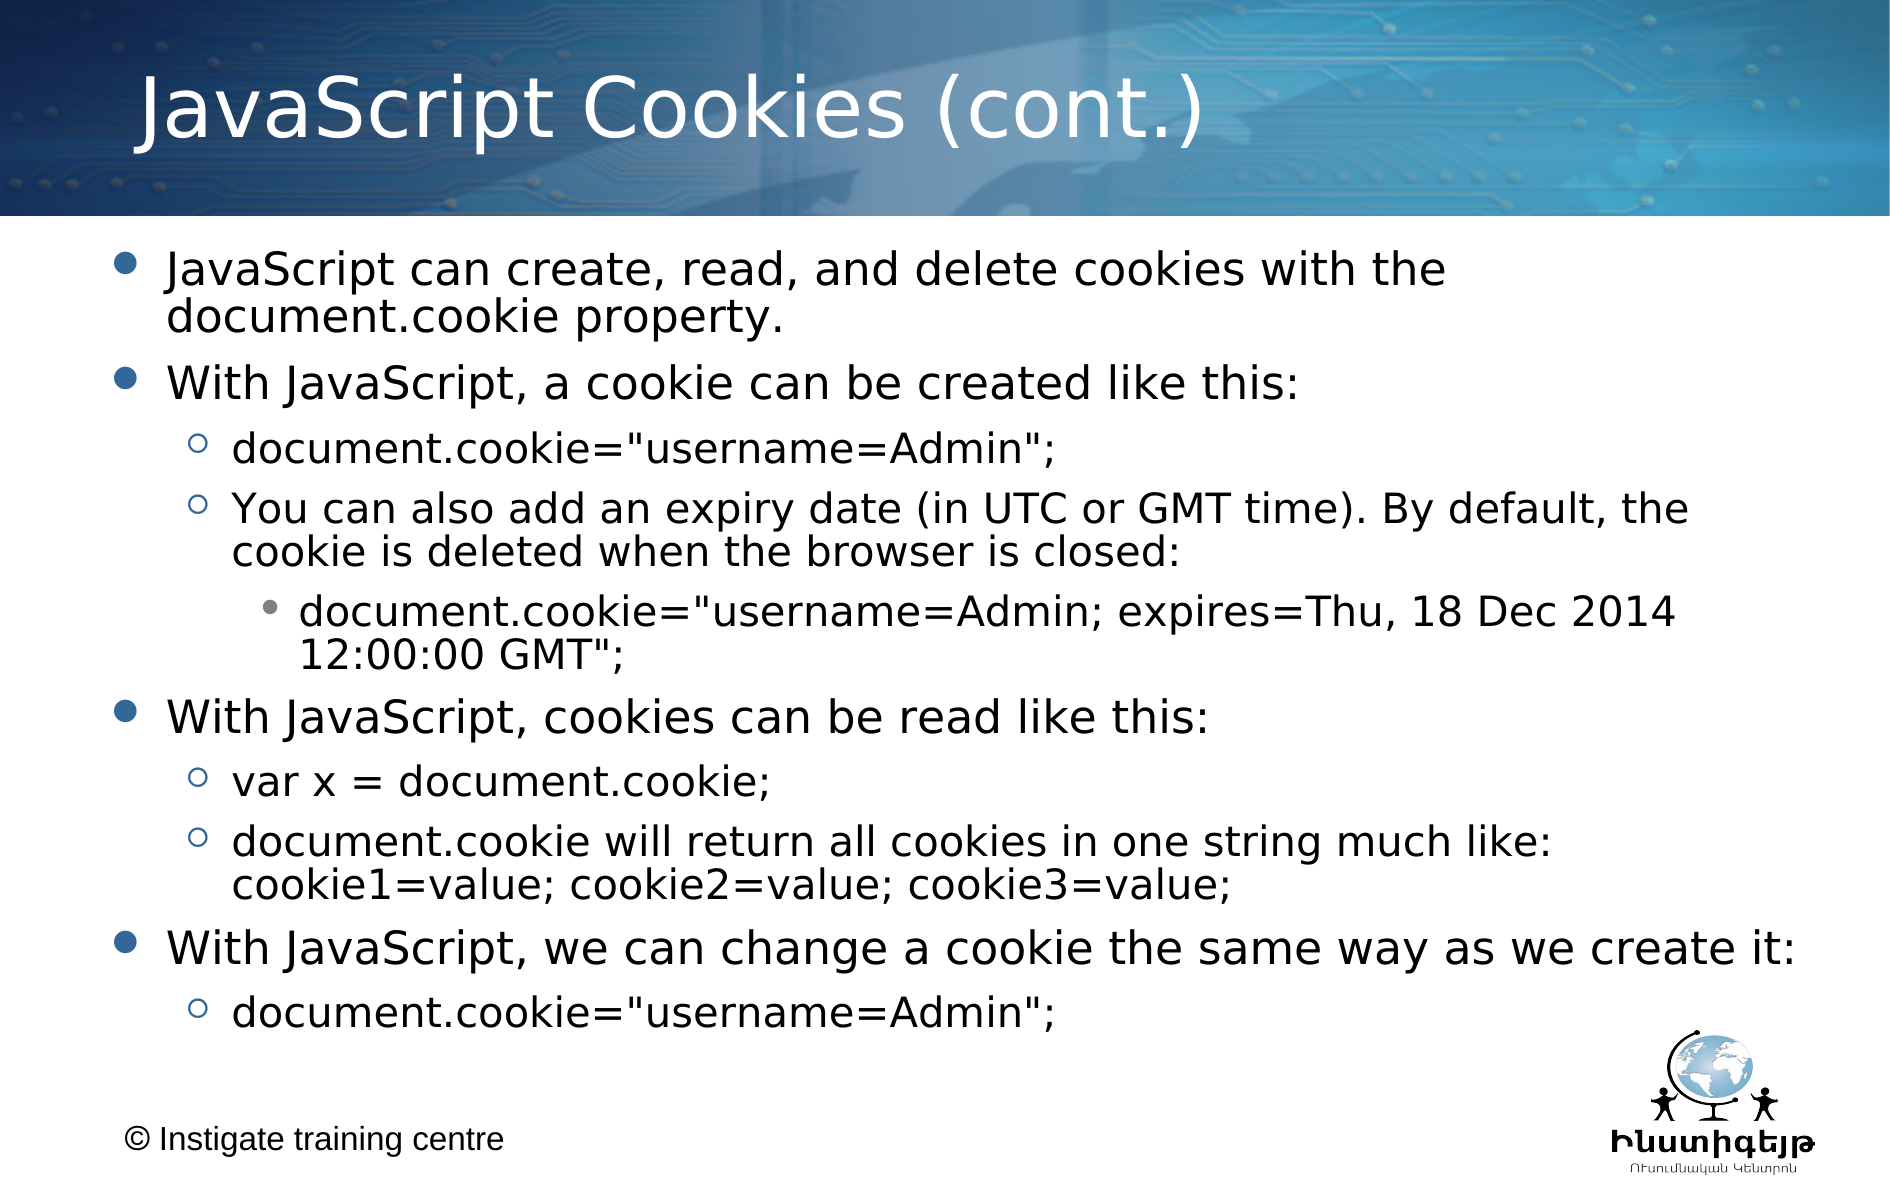

JavaScript Cookies (cont.)
# JavaScript can create, read, and delete cookies with the document.cookie property.
With JavaScript, a cookie can be created like this:
document.cookie="username=Admin";
You can also add an expiry date (in UTC or GMT time). By default, the cookie is deleted when the browser is closed:
document.cookie="username=Admin; expires=Thu, 18 Dec 2014 12:00:00 GMT";
With JavaScript, cookies can be read like this:
var x = document.cookie;
document.cookie will return all cookies in one string much like: cookie1=value; cookie2=value; cookie3=value;
With JavaScript, we can change a cookie the same way as we create it:
document.cookie="username=Admin";